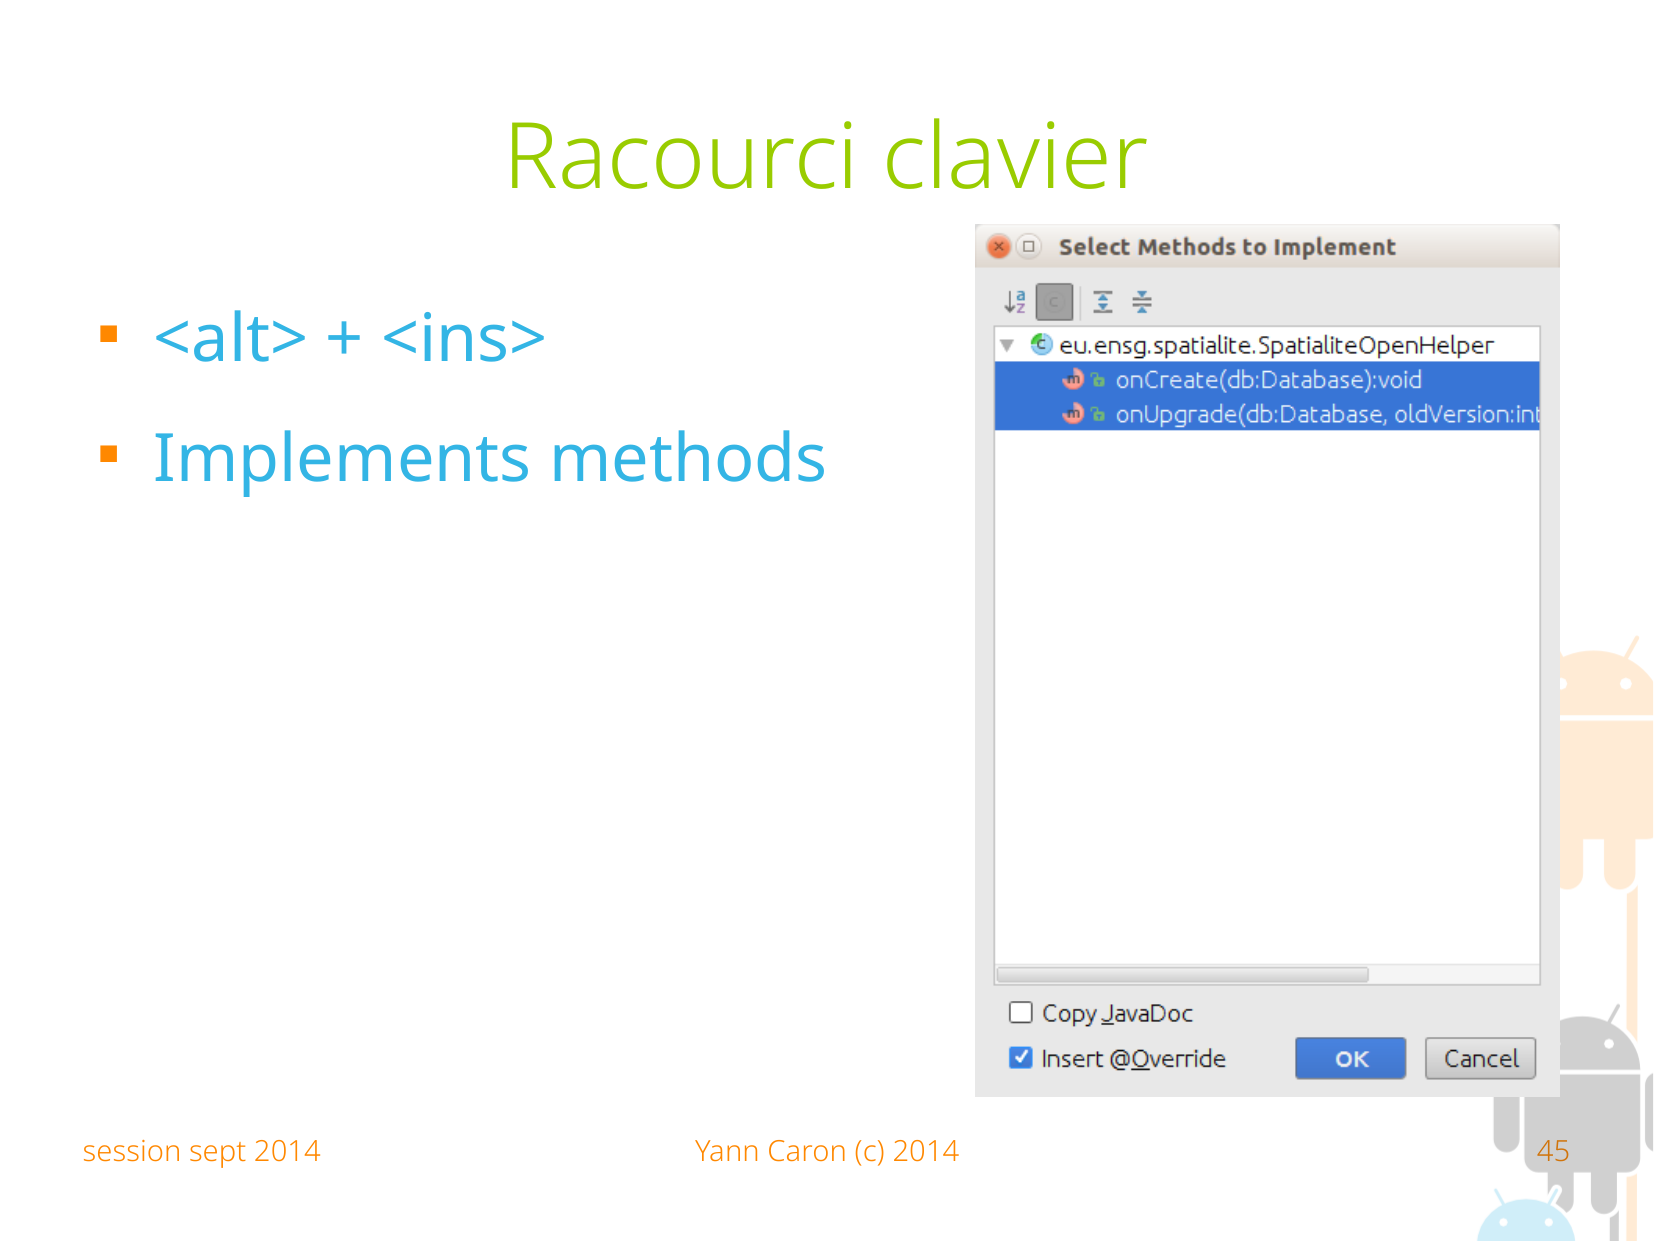

# Racourci clavier
<alt> + <ins>
Implements methods
session sept 2014
Yann Caron (c) 2014
45